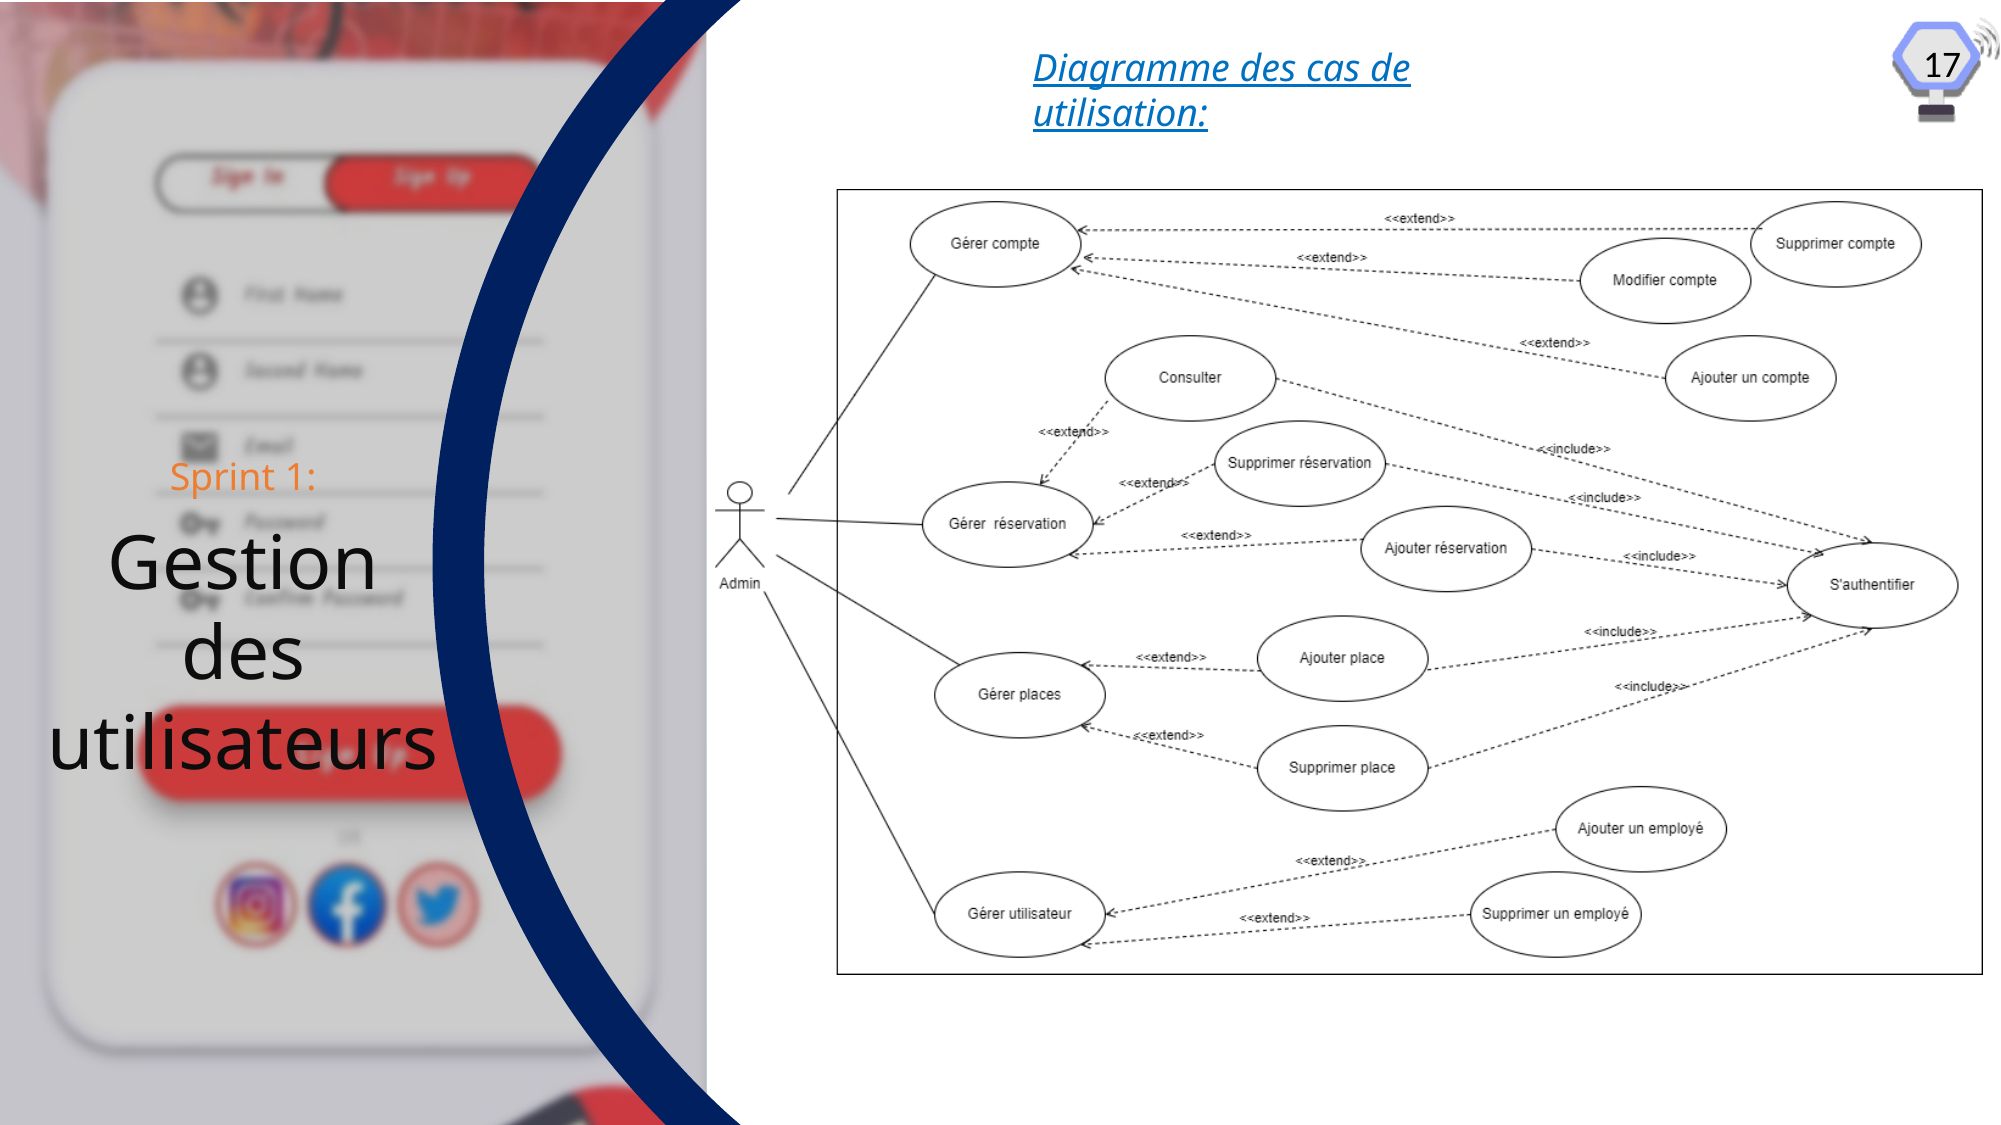

17
Diagramme des cas de utilisation:
Sprint 1:
Gestion des utilisateurs